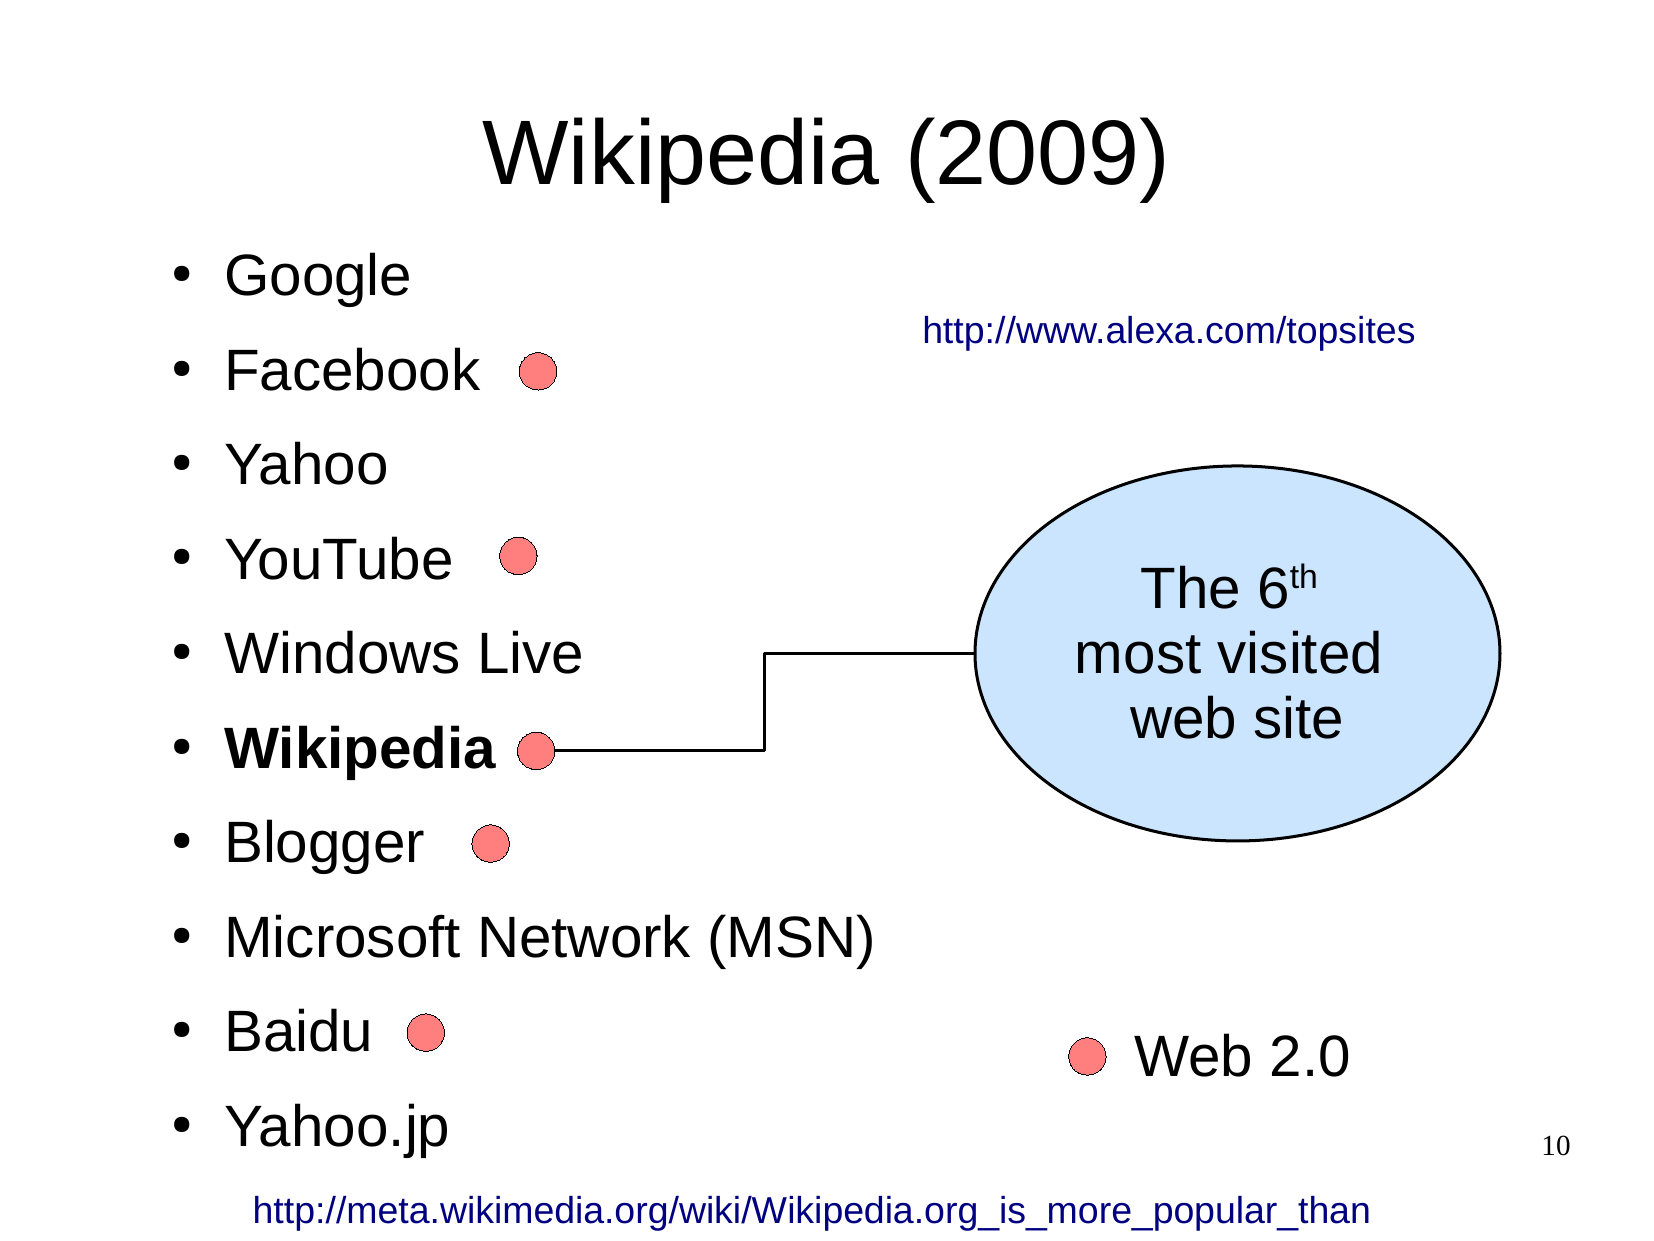

# Wikipedia (2009)
Google
Facebook
Yahoo
YouTube
Windows Live
Wikipedia
Blogger
Microsoft Network (MSN)
Baidu
Yahoo.jp
http://www.alexa.com/topsites
The 6th
most visited
web site
Web 2.0
10
http://meta.wikimedia.org/wiki/Wikipedia.org_is_more_popular_than...